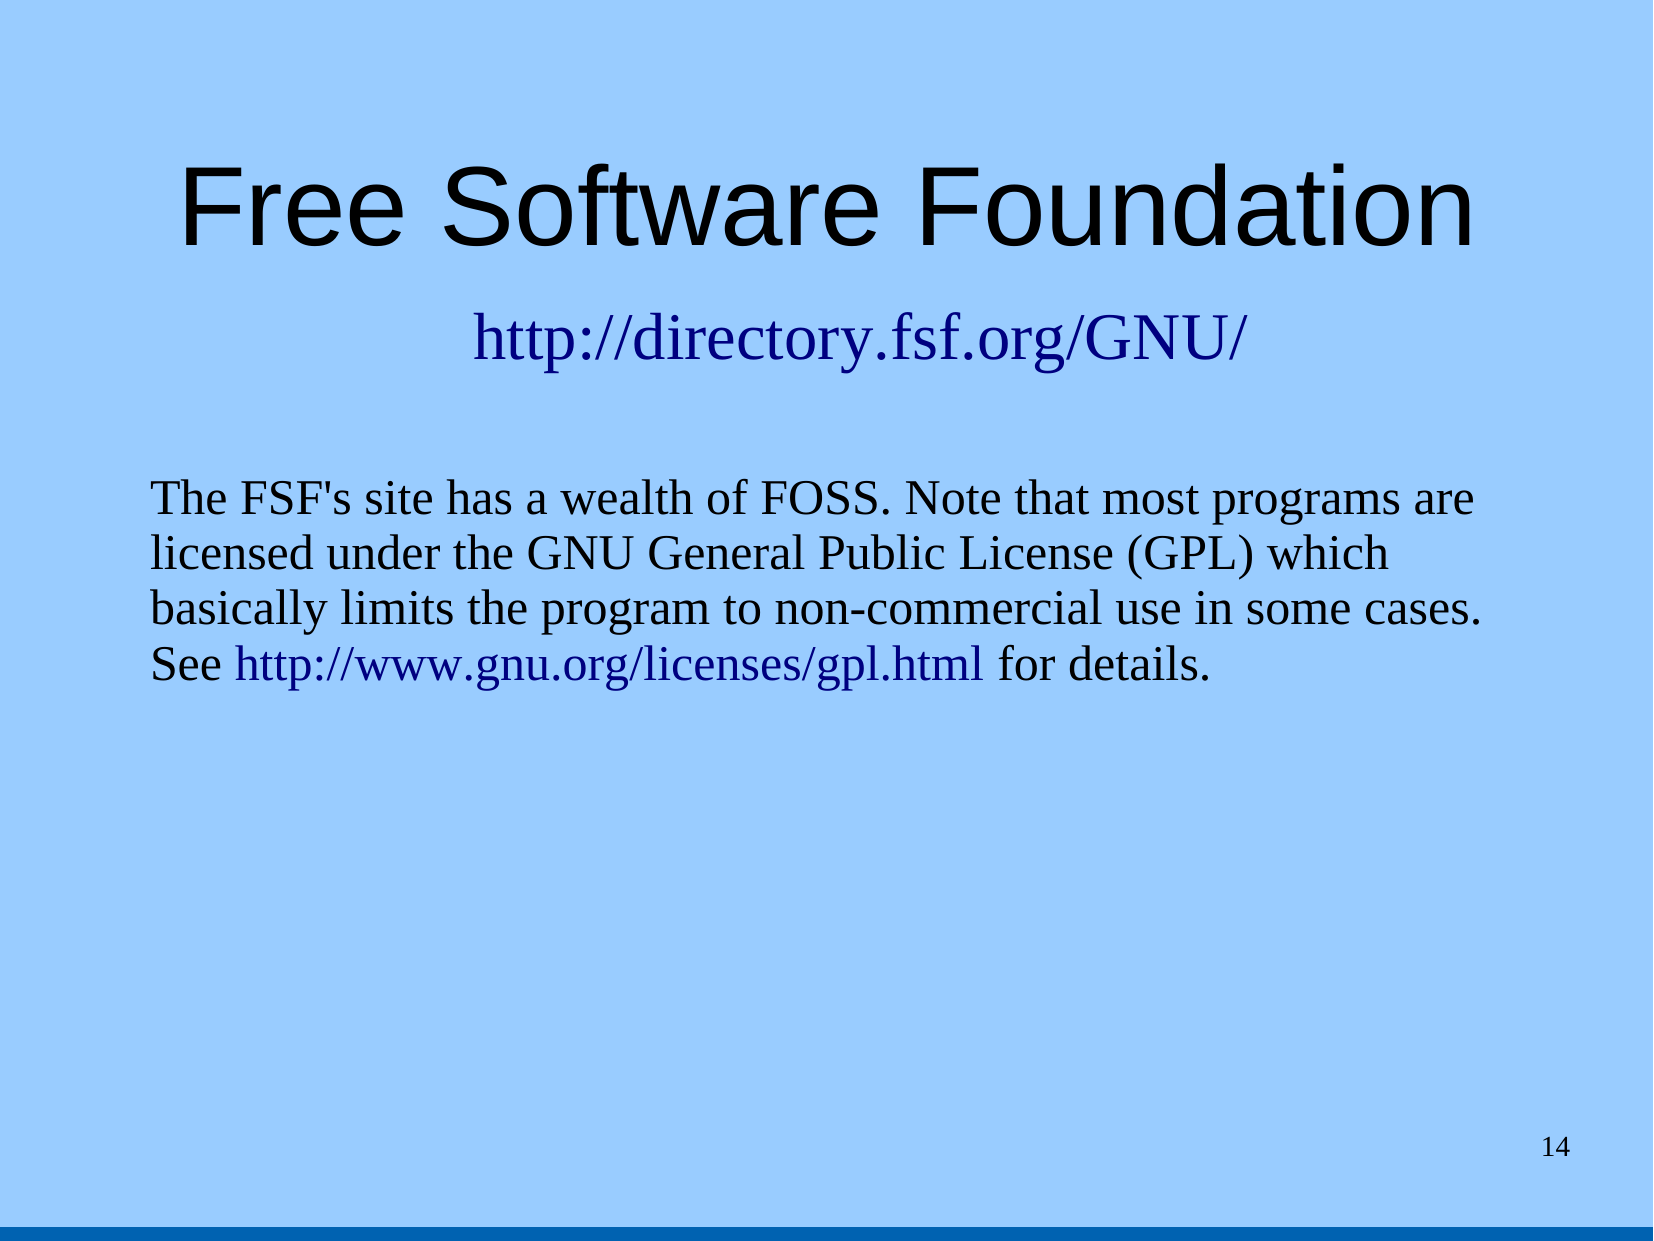

# Free Software Foundation
http://directory.fsf.org/GNU/
The FSF's site has a wealth of FOSS. Note that most programs are licensed under the GNU General Public License (GPL) which basically limits the program to non-commercial use in some cases. See http://www.gnu.org/licenses/gpl.html for details.
14